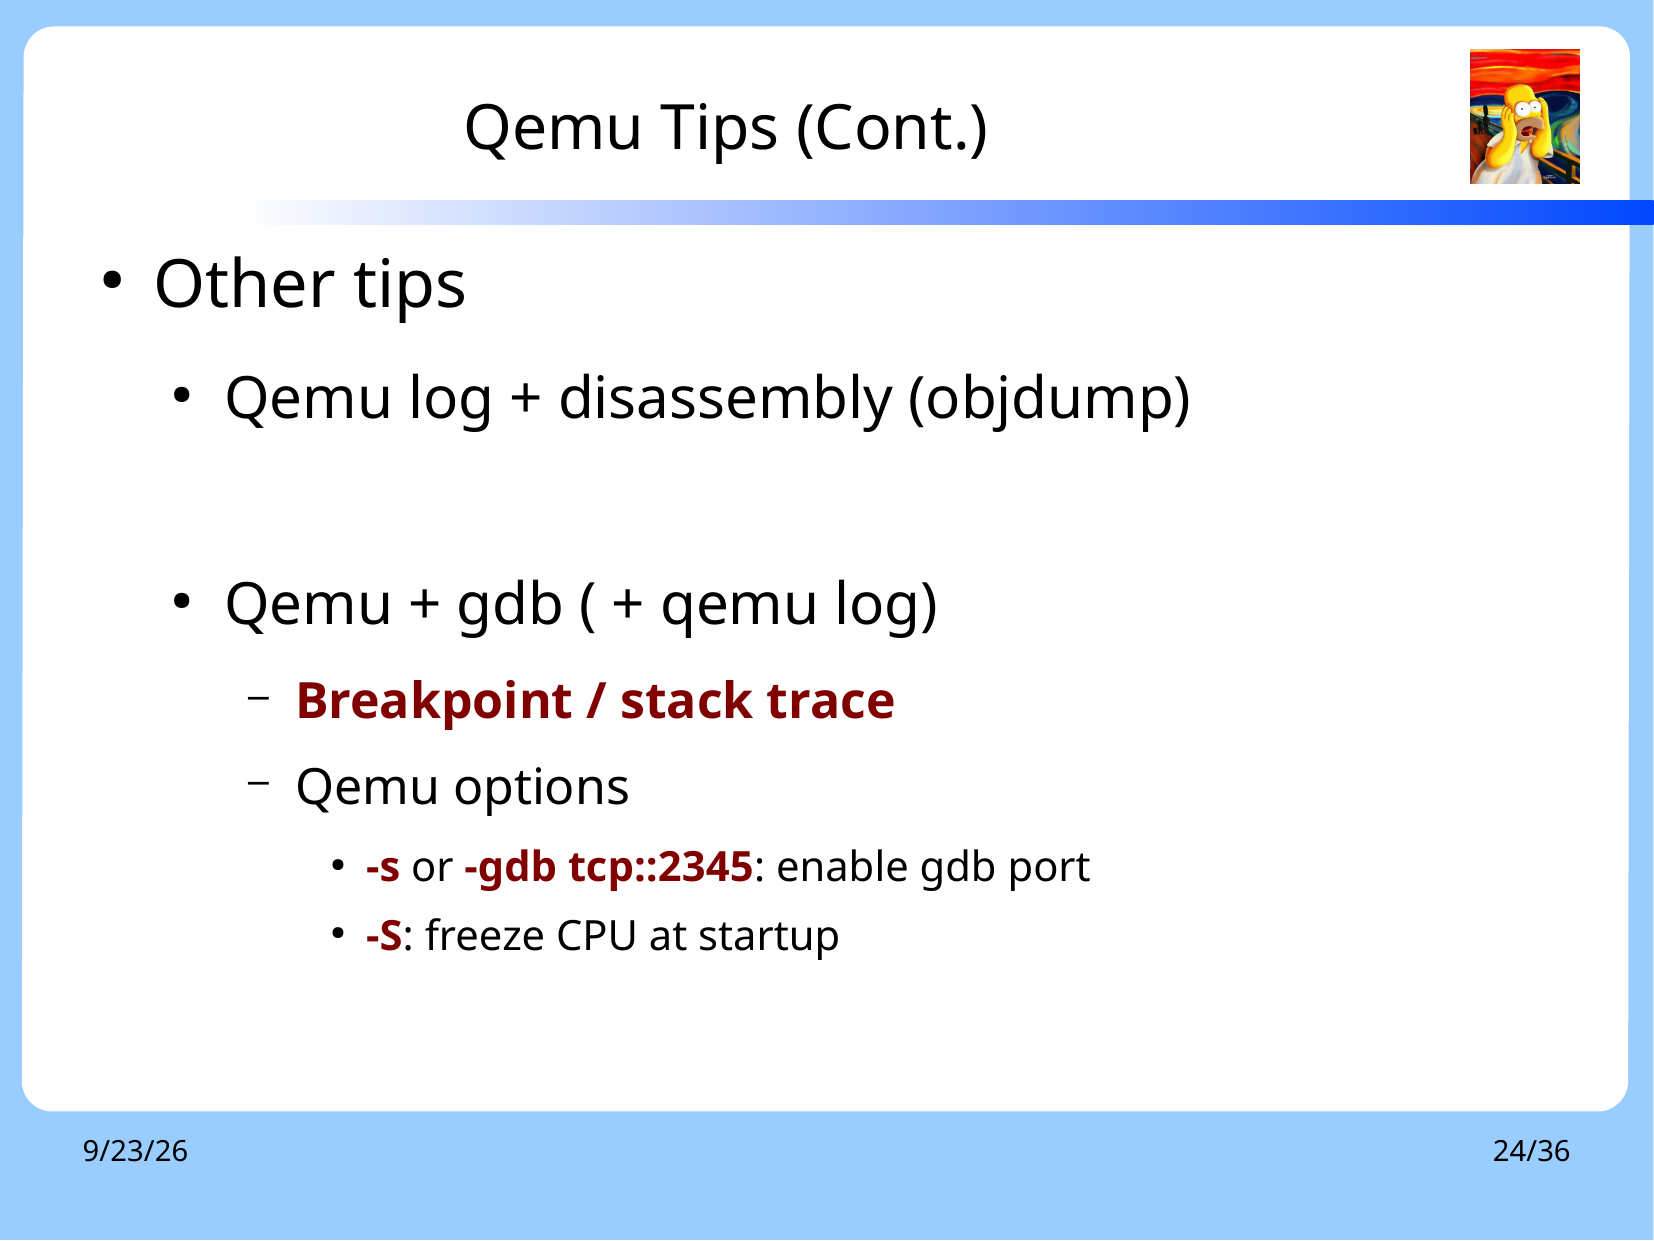

# Qemu Tips (Cont.)
Other tips
Qemu log + disassembly (objdump)
Qemu + gdb ( + qemu log)
Breakpoint / stack trace
Qemu options
-s or -gdb tcp::2345: enable gdb port
-S: freeze CPU at startup
24